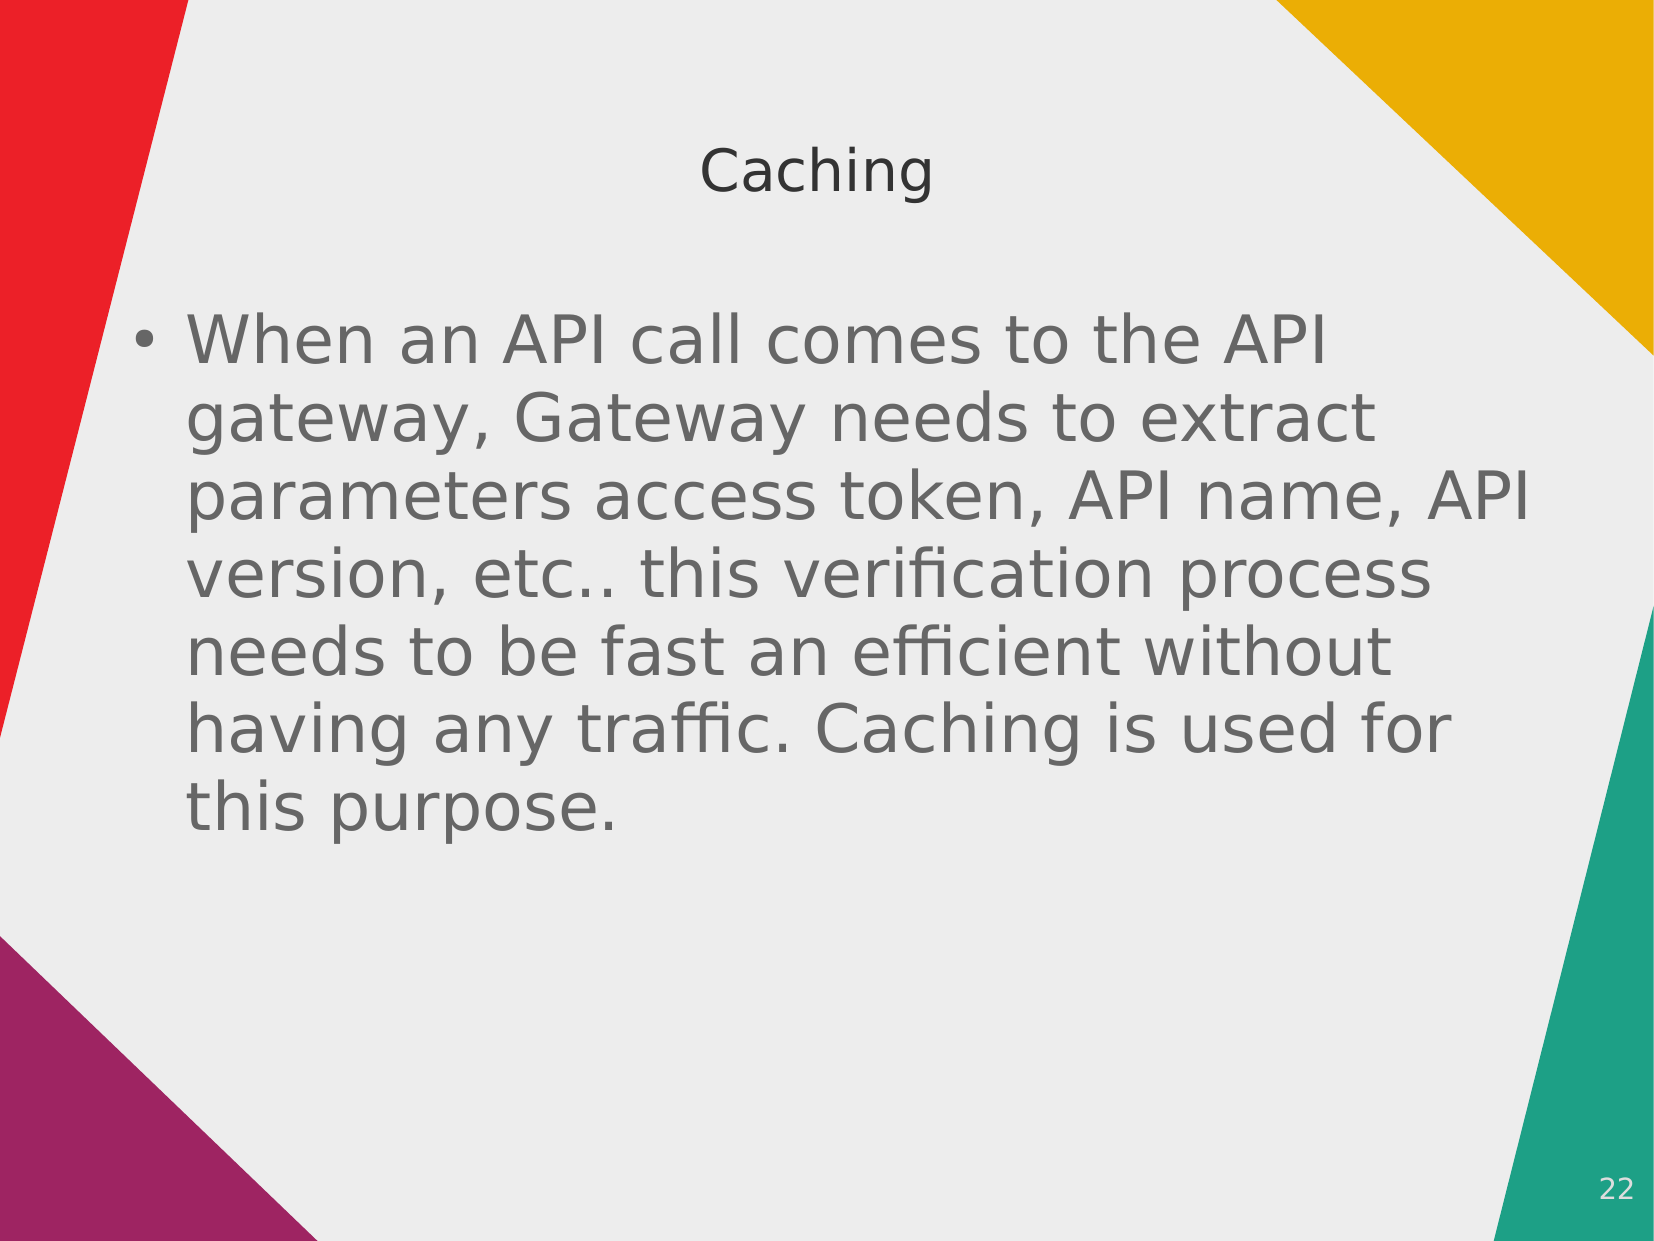

# Caching
When an API call comes to the API gateway, Gateway needs to extract parameters access token, API name, API version, etc.. this verification process needs to be fast an efficient without having any traffic. Caching is used for this purpose.
22